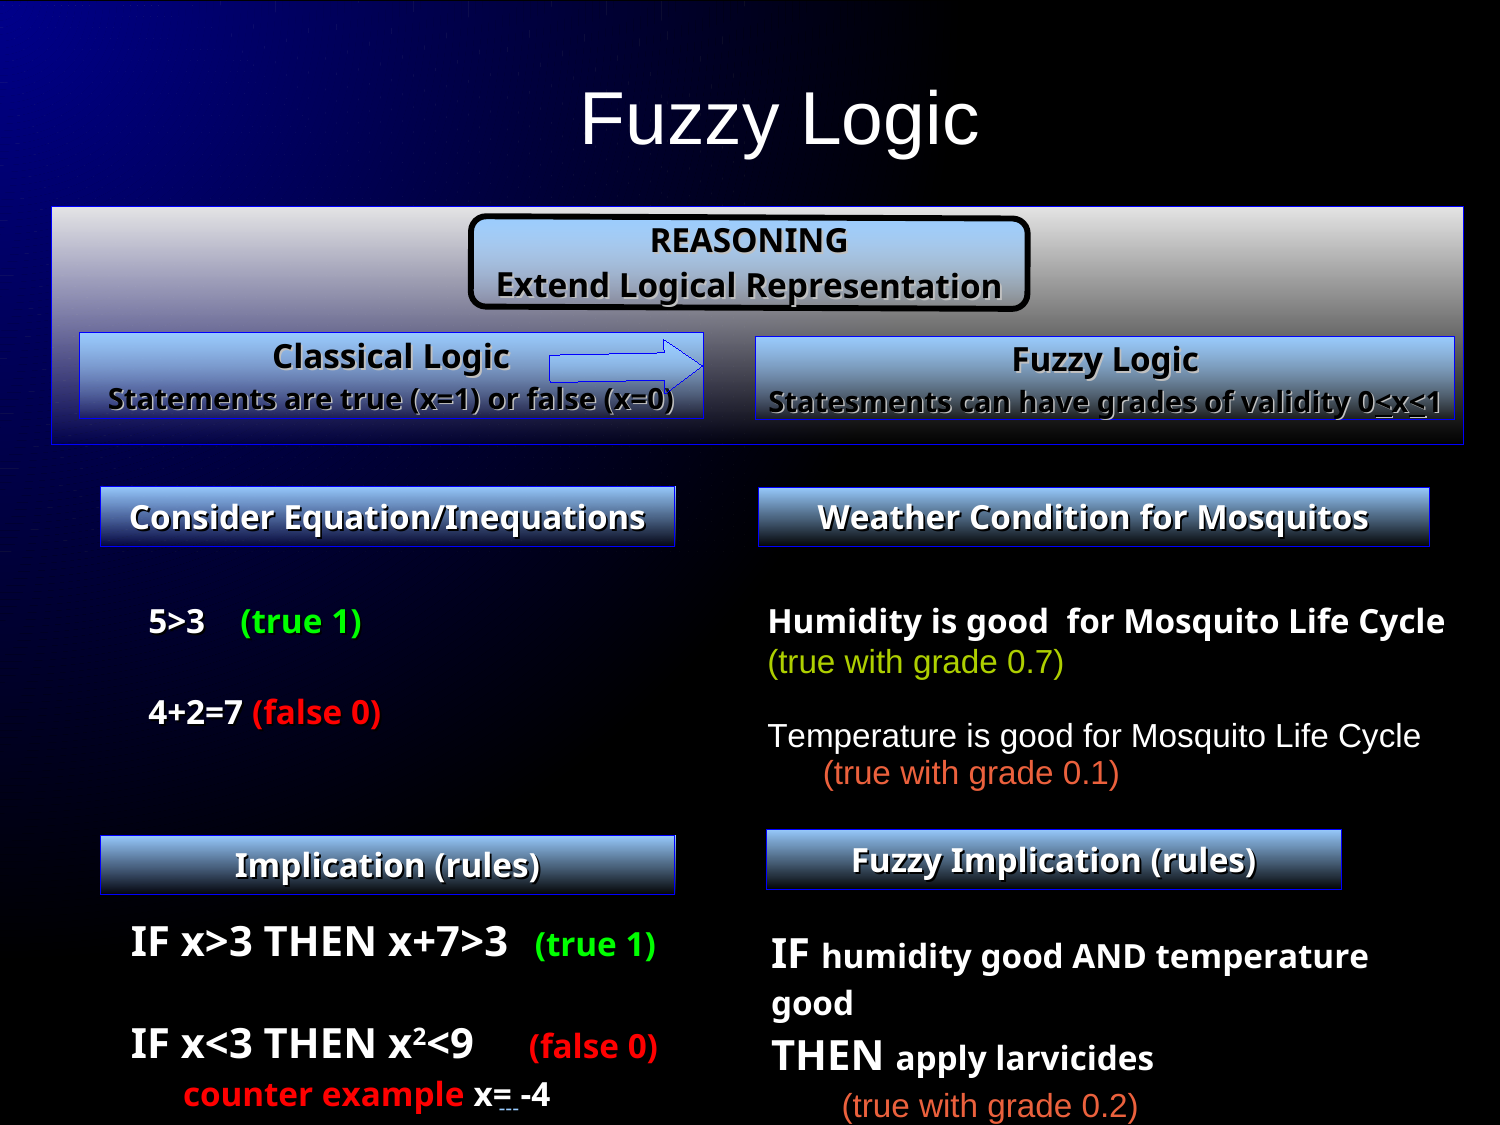

# Fuzzy Logic
REASONING
Extend Logical Representation
Classical Logic
Statements are true (x=1) or false (x=0)
Fuzzy Logic
Statesments can have grades of validity 0<x<1
Consider Equation/Inequations
Weather Condition for Mosquitos
5>3 (true 1)
4+2=7 (false 0)
Humidity is good for Mosquito Life Cycle (true with grade 0.7)
Temperature is good for Mosquito Life Cycle
 (true with grade 0.1)
Fuzzy Implication (rules)
Implication (rules)
IF x>3 THEN x+7>3 (true 1)
IF x<3 THEN x2<9 (false 0)
 counter example x= -4
IF humidity good AND temperature good
THEN apply larvicides
 (true with grade 0.2)